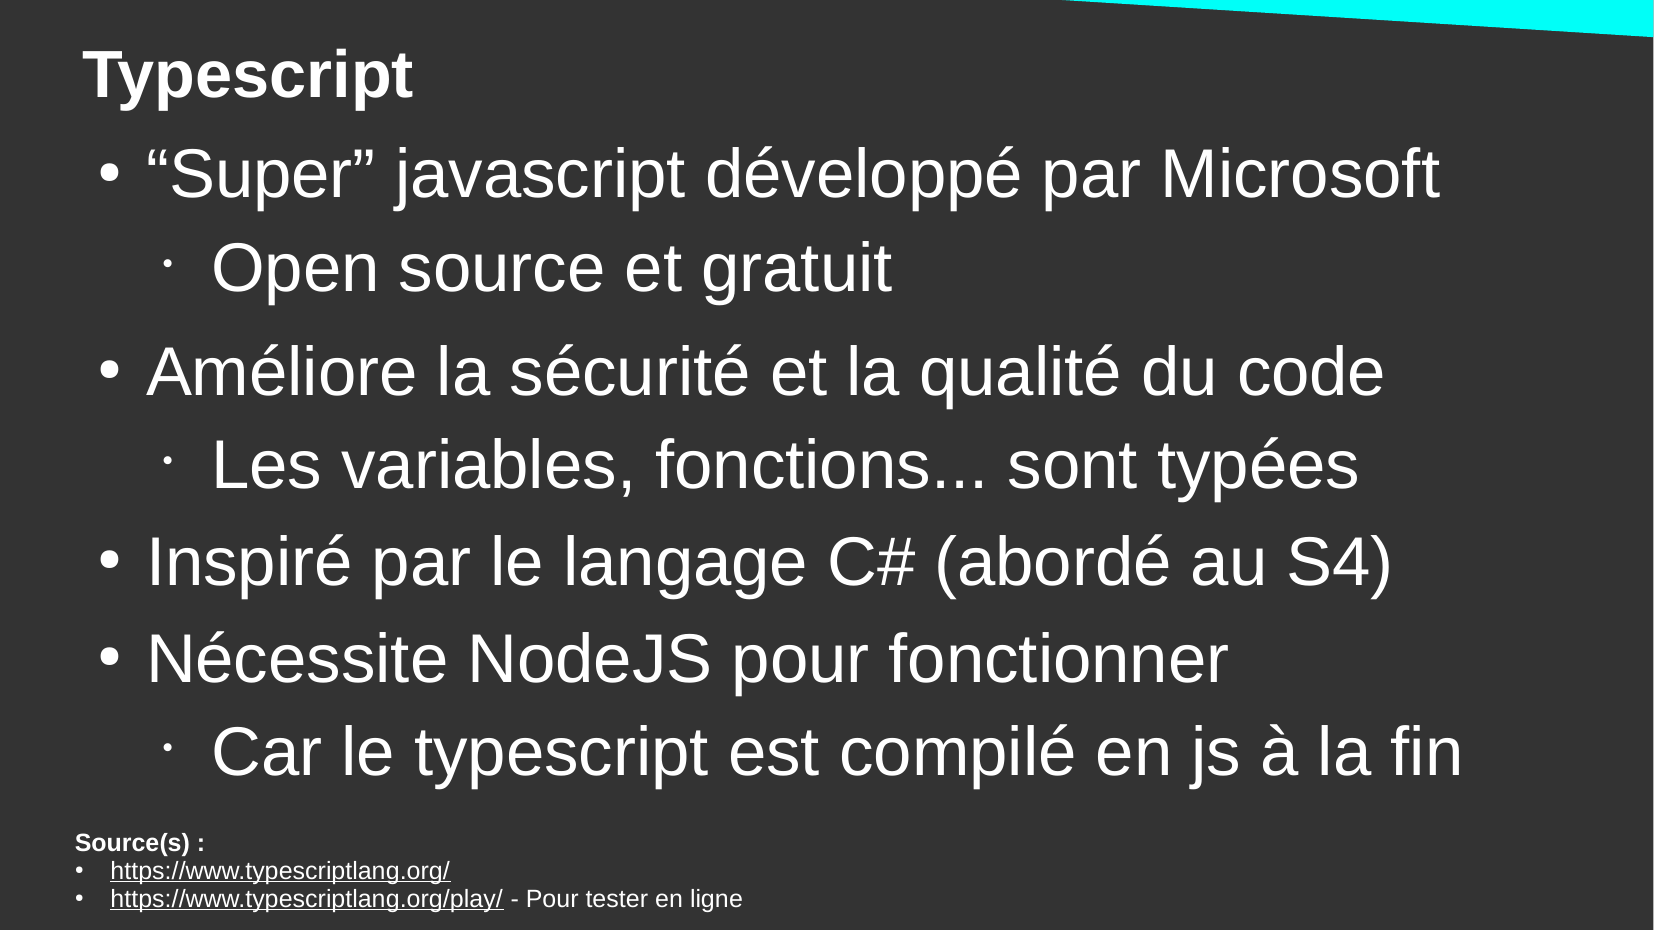

# Typescript
“Super” javascript développé par Microsoft
Open source et gratuit
Améliore la sécurité et la qualité du code
Les variables, fonctions... sont typées
Inspiré par le langage C# (abordé au S4)
Nécessite NodeJS pour fonctionner
Car le typescript est compilé en js à la fin
Source(s) :
https://www.typescriptlang.org/
https://www.typescriptlang.org/play/ - Pour tester en ligne